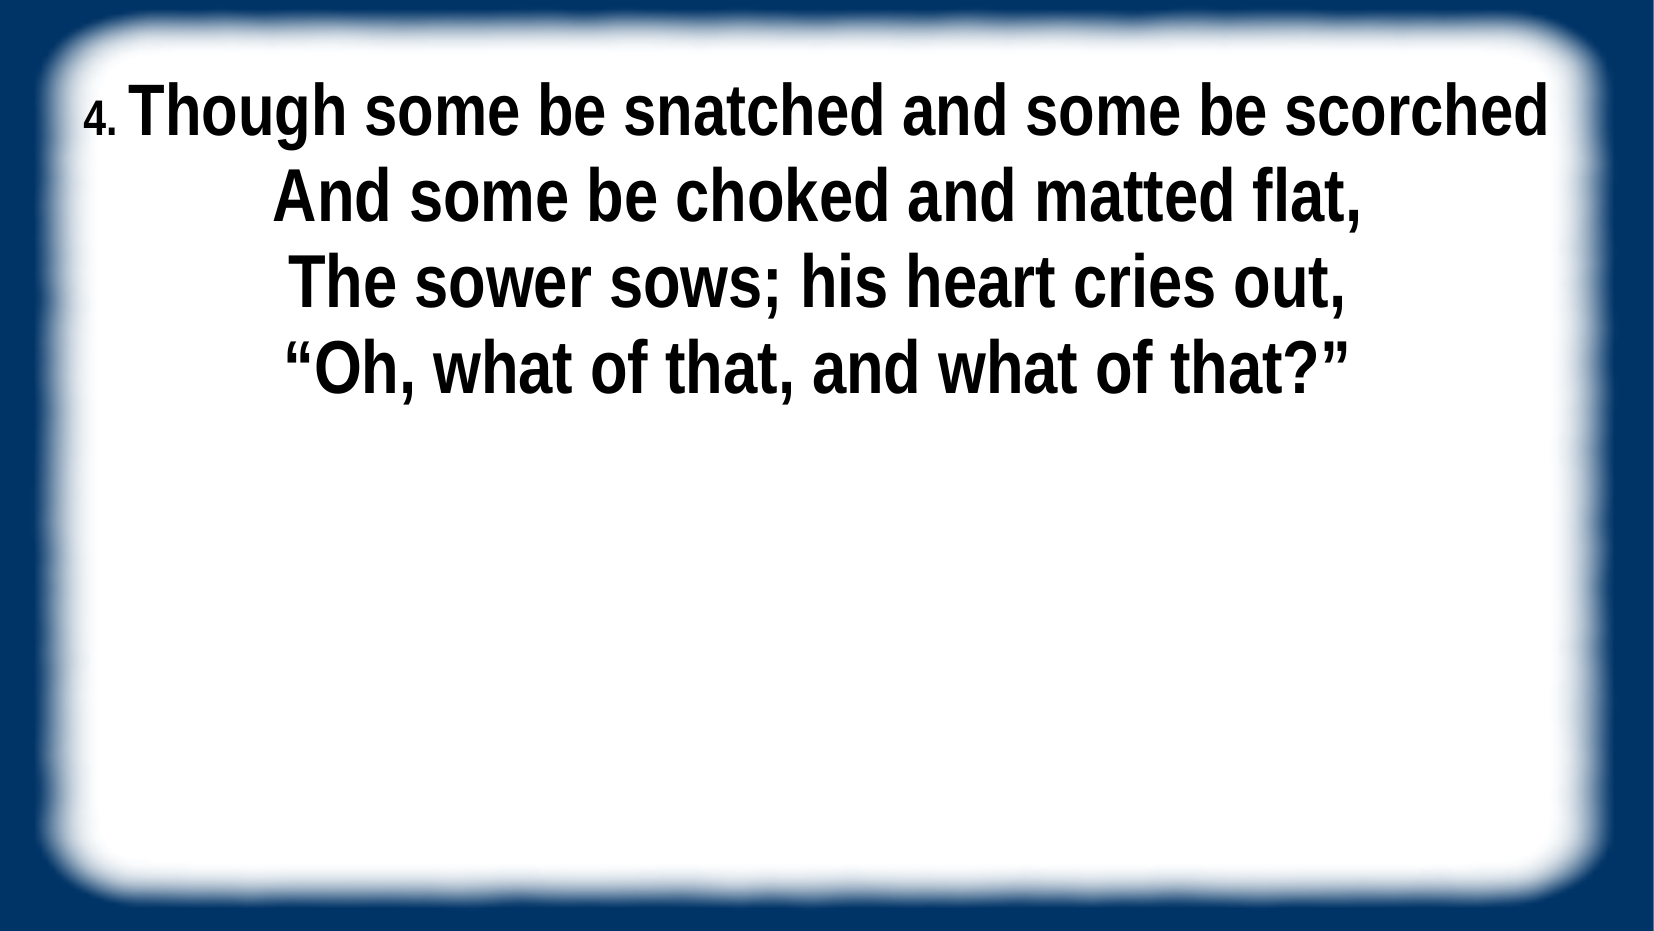

4. Though some be snatched and some be scorched
And some be choked and matted flat,
The sower sows; his heart cries out,
“Oh, what of that, and what of that?”